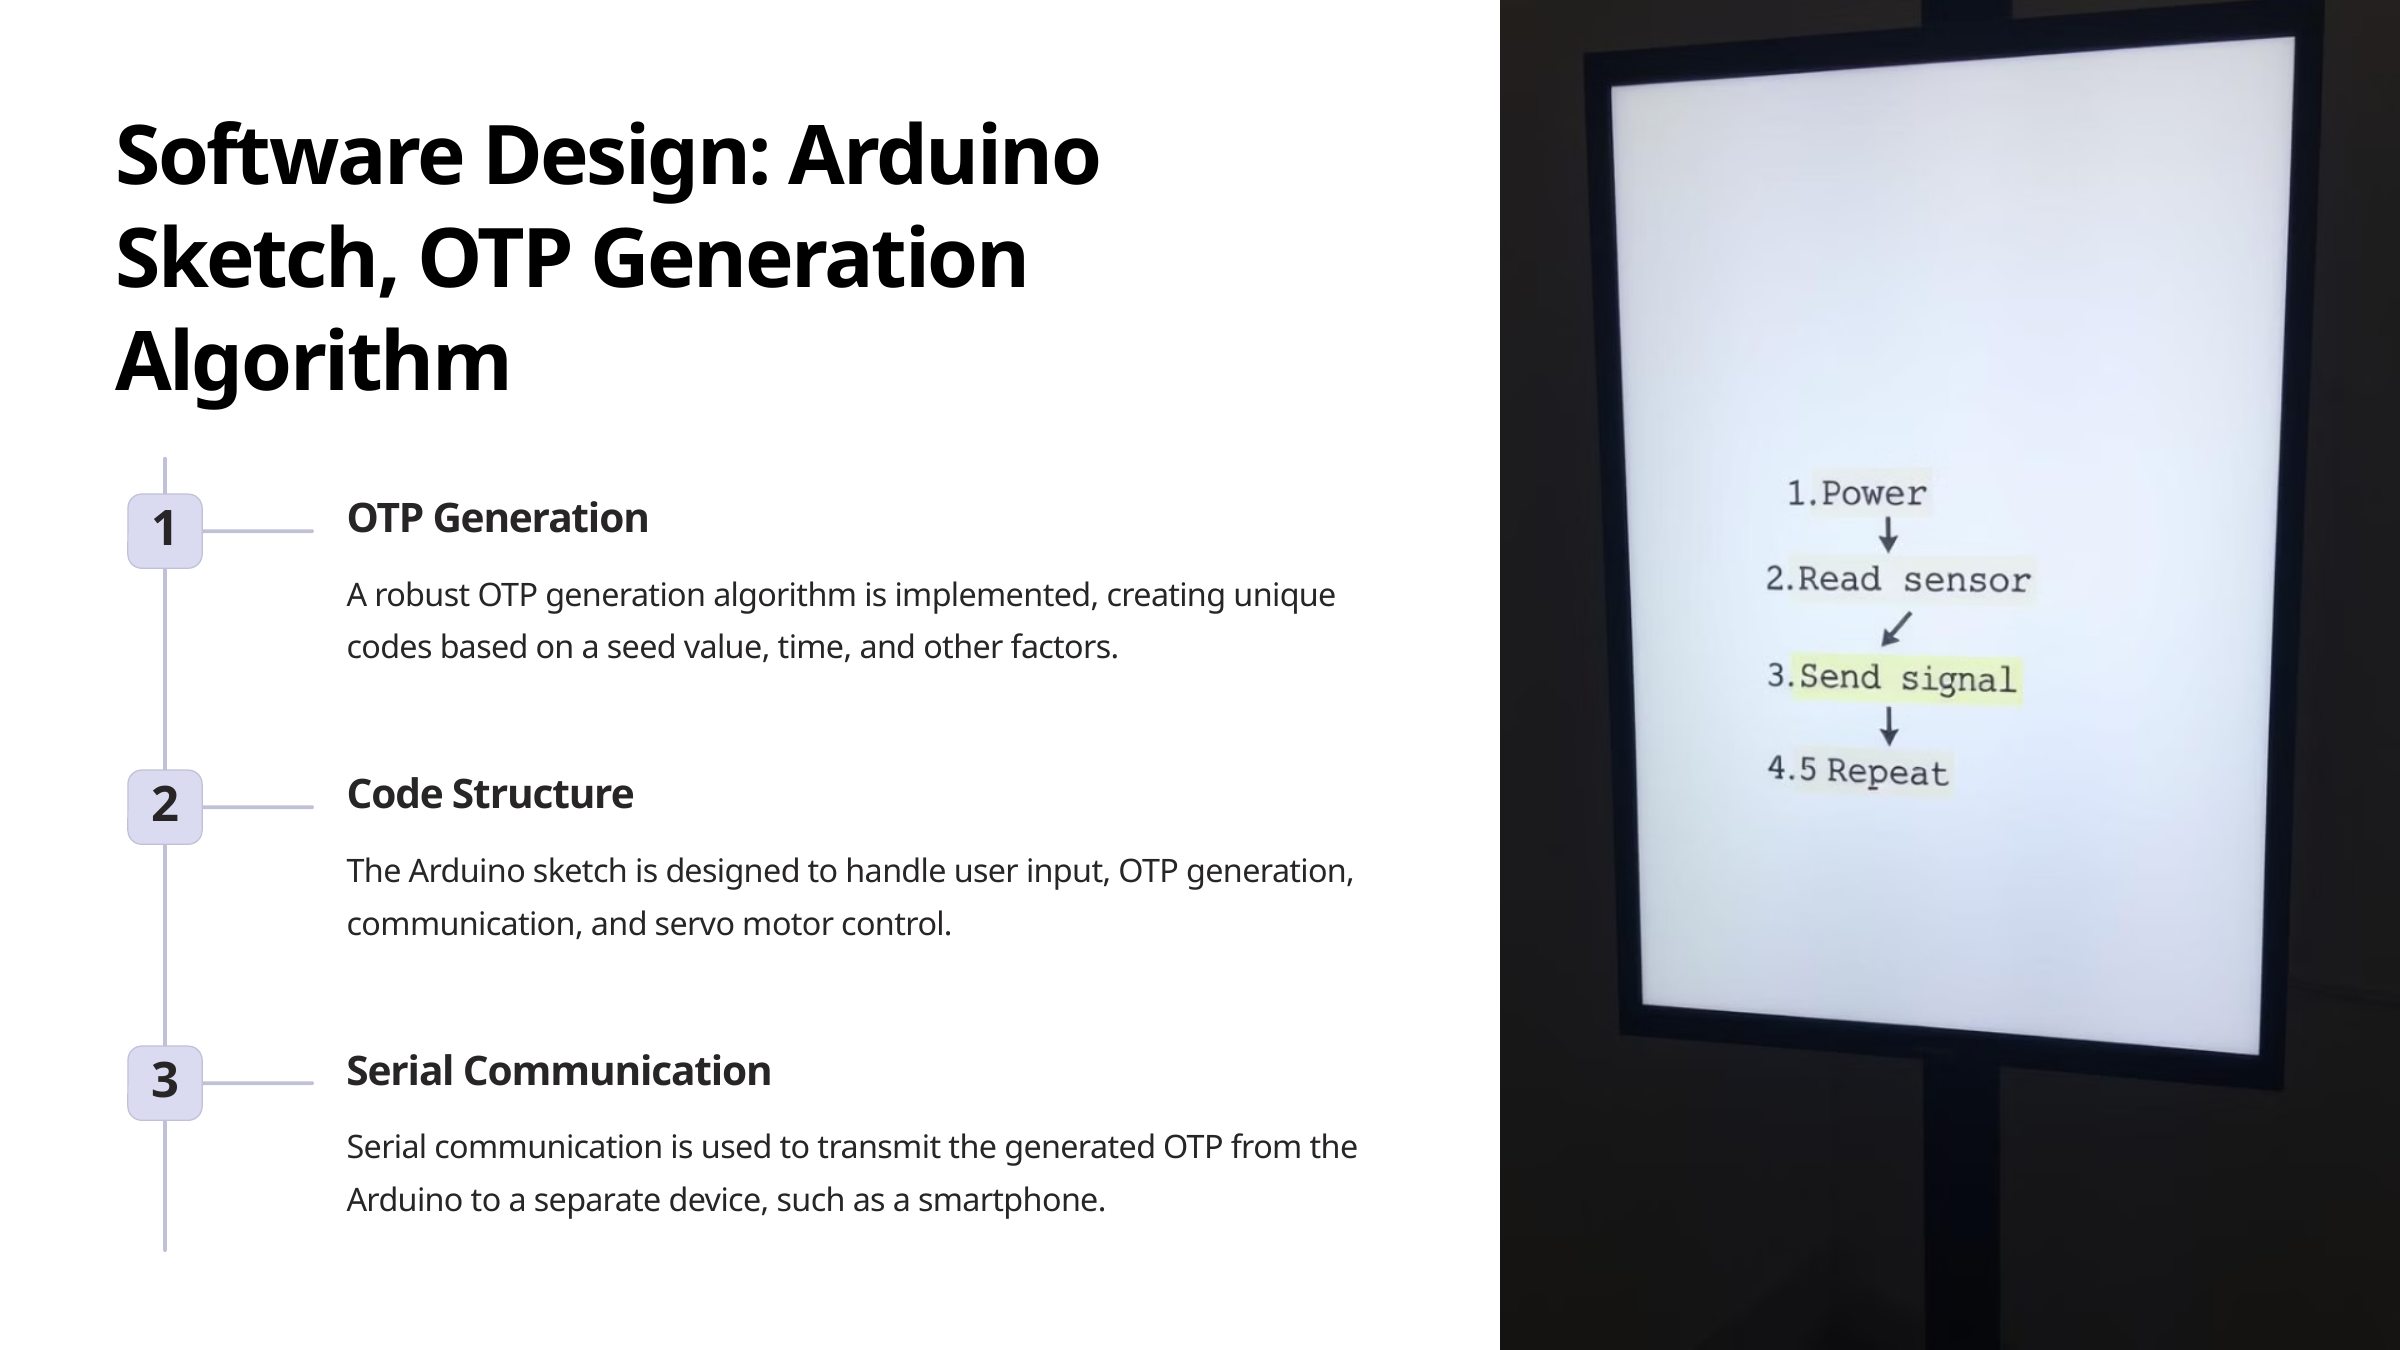

Software Design: Arduino Sketch, OTP Generation Algorithm
OTP Generation
1
A robust OTP generation algorithm is implemented, creating unique codes based on a seed value, time, and other factors.
Code Structure
2
The Arduino sketch is designed to handle user input, OTP generation, communication, and servo motor control.
Serial Communication
3
Serial communication is used to transmit the generated OTP from the Arduino to a separate device, such as a smartphone.